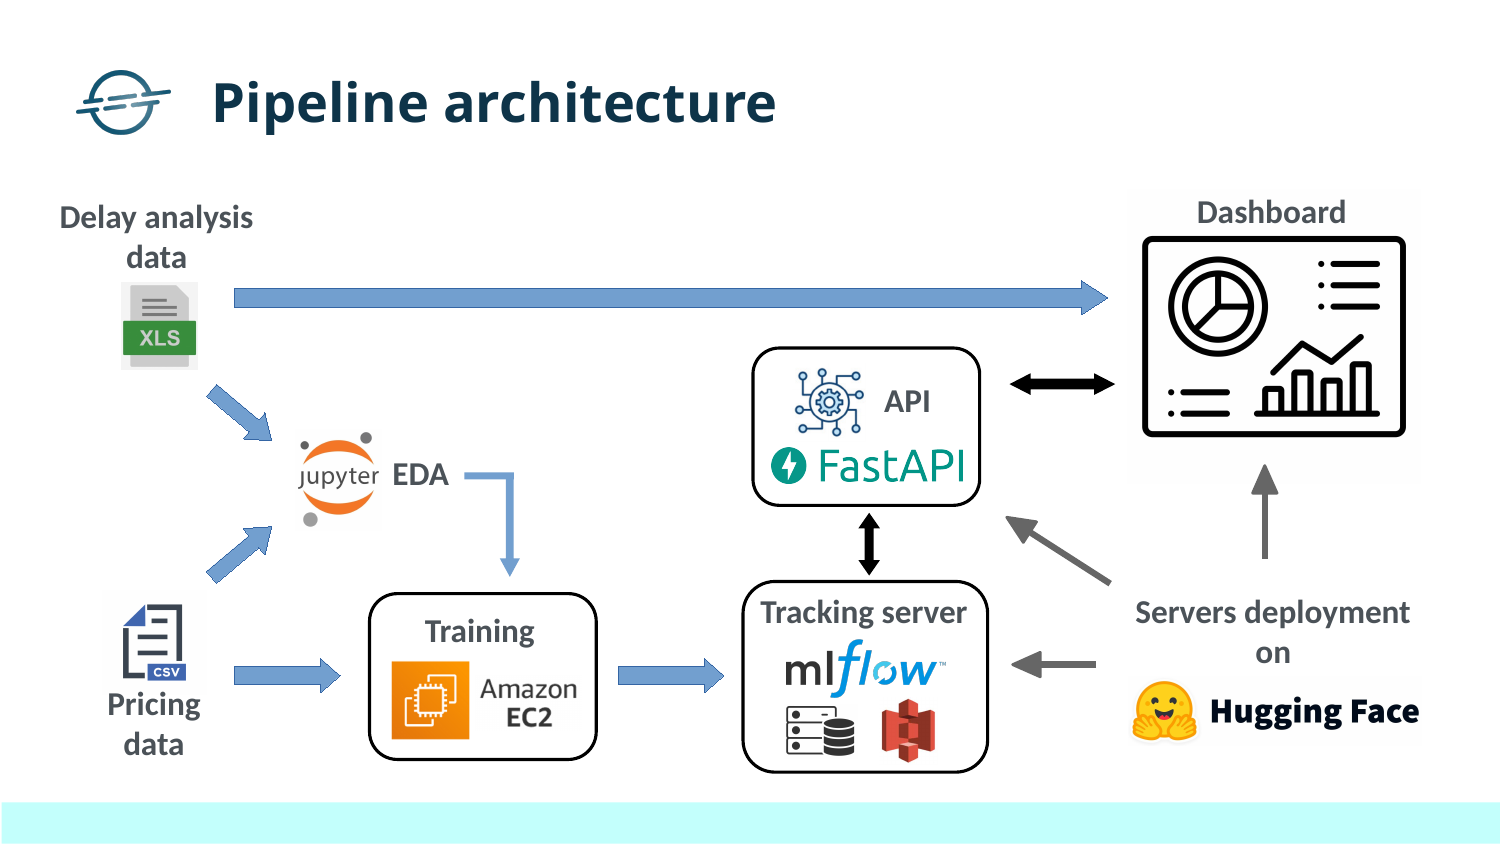

# Pipeline architecture
Dashboard
Delay analysis
data
API
EDA
Servers deployment on
Tracking server
Training
Pricing
data